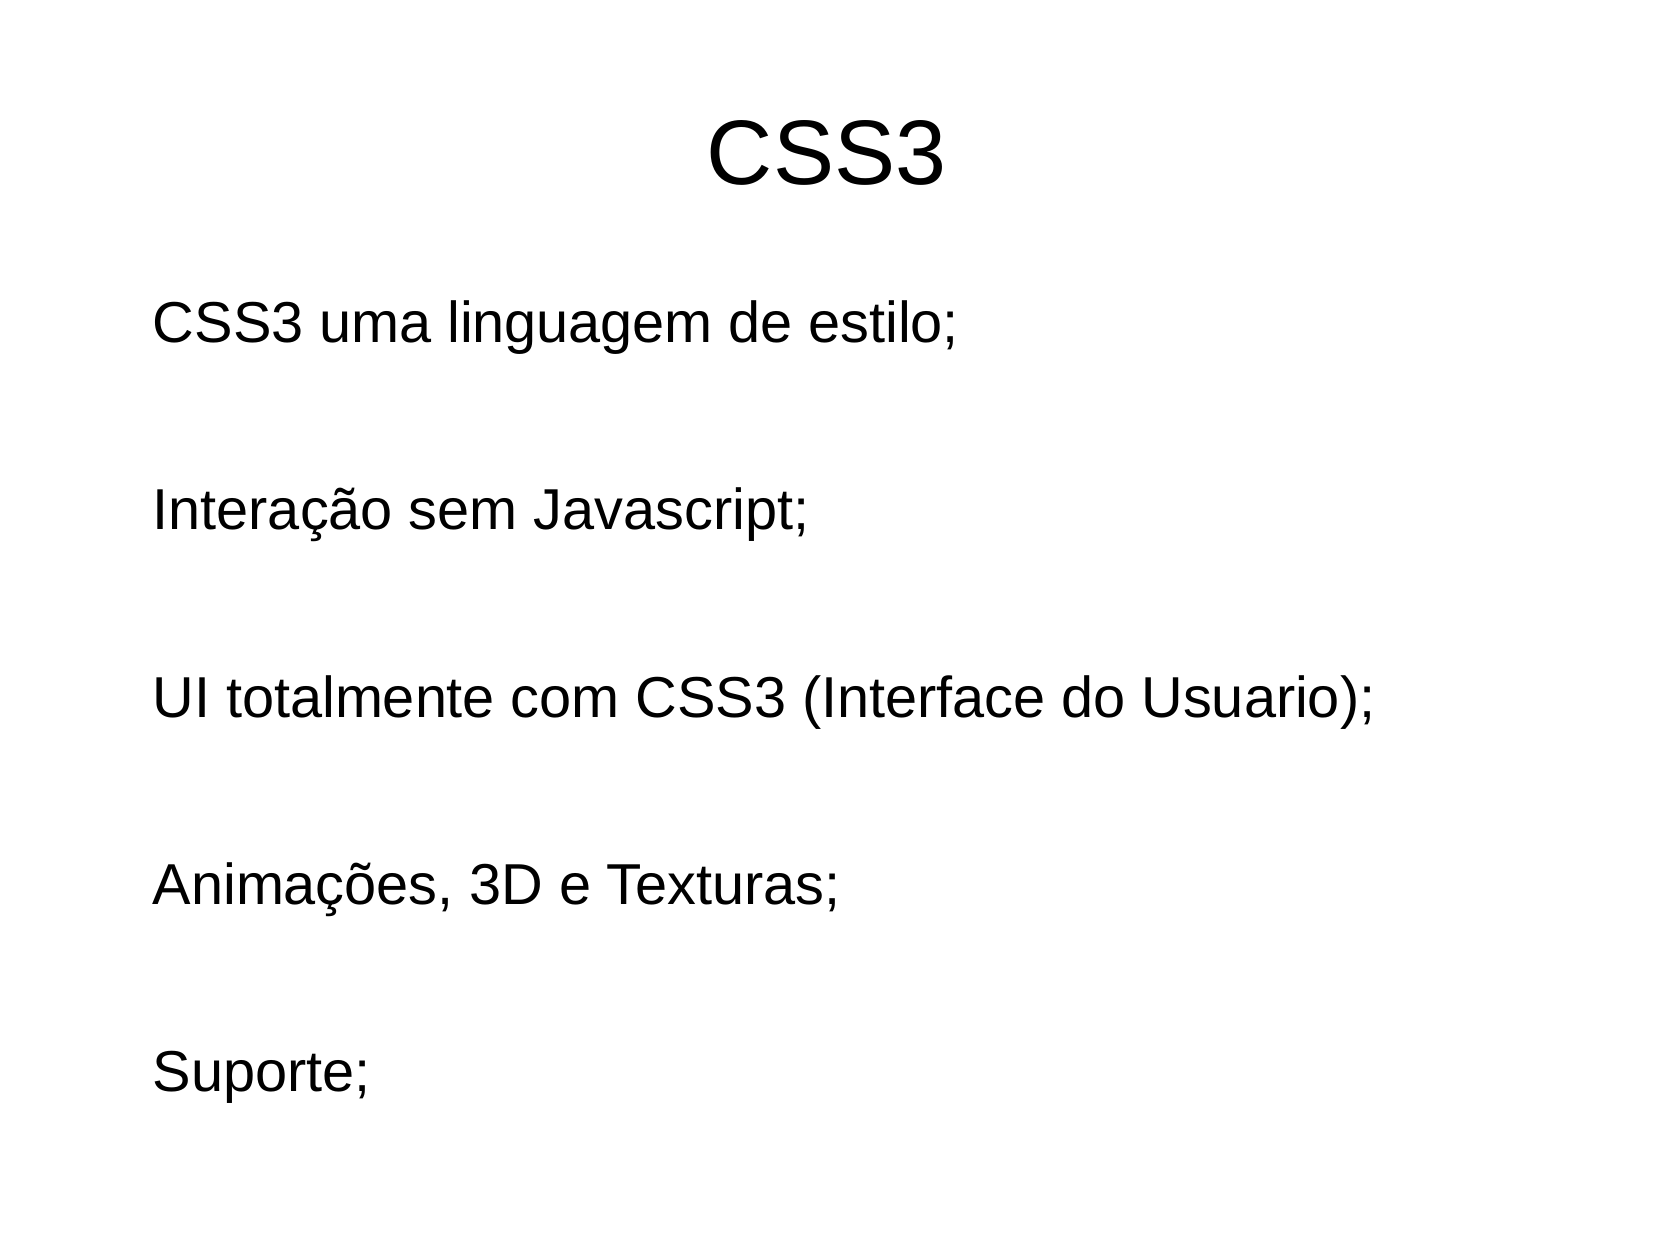

# CSS3
CSS3 uma linguagem de estilo;
Interação sem Javascript;
UI totalmente com CSS3 (Interface do Usuario);
Animações, 3D e Texturas;
Suporte;